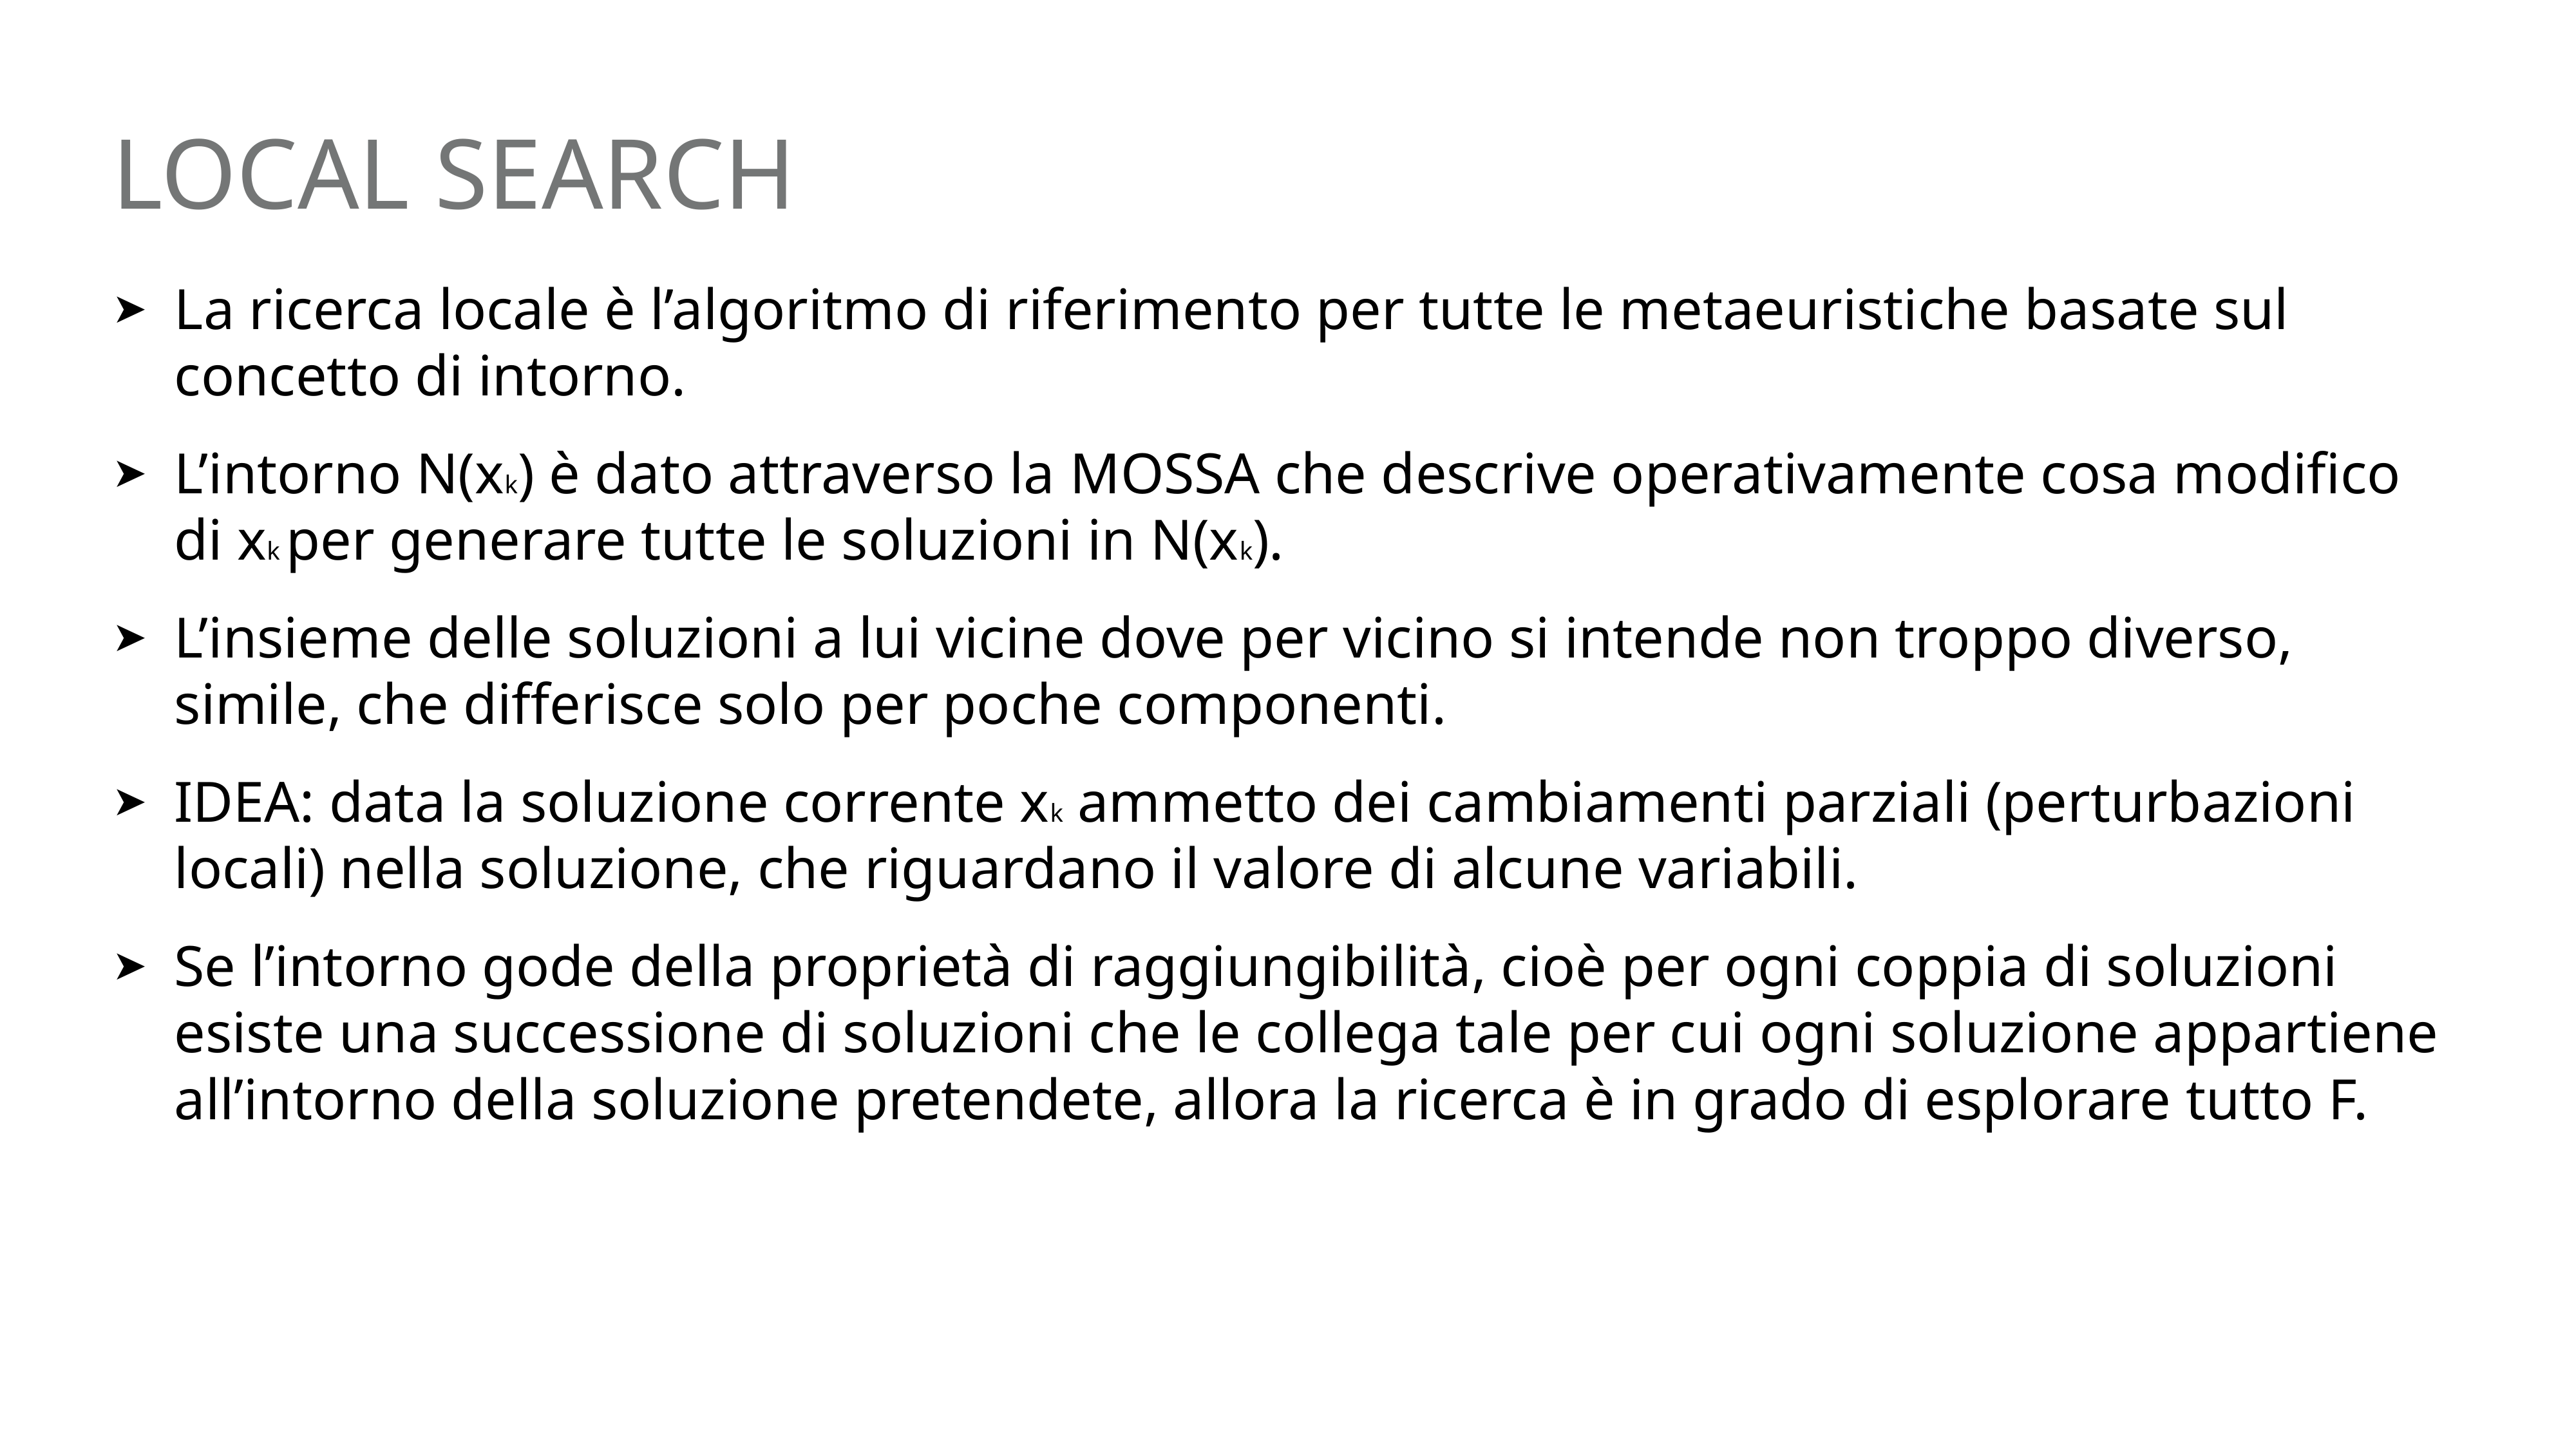

local search
#
La ricerca locale è l’algoritmo di riferimento per tutte le metaeuristiche basate sul concetto di intorno.
L’intorno N(xk) è dato attraverso la MOSSA che descrive operativamente cosa modifico di xk per generare tutte le soluzioni in N(xk).
L’insieme delle soluzioni a lui vicine dove per vicino si intende non troppo diverso, simile, che differisce solo per poche componenti.
IDEA: data la soluzione corrente xk ammetto dei cambiamenti parziali (perturbazioni locali) nella soluzione, che riguardano il valore di alcune variabili.
Se l’intorno gode della proprietà di raggiungibilità, cioè per ogni coppia di soluzioni esiste una successione di soluzioni che le collega tale per cui ogni soluzione appartiene all’intorno della soluzione pretendete, allora la ricerca è in grado di esplorare tutto F.